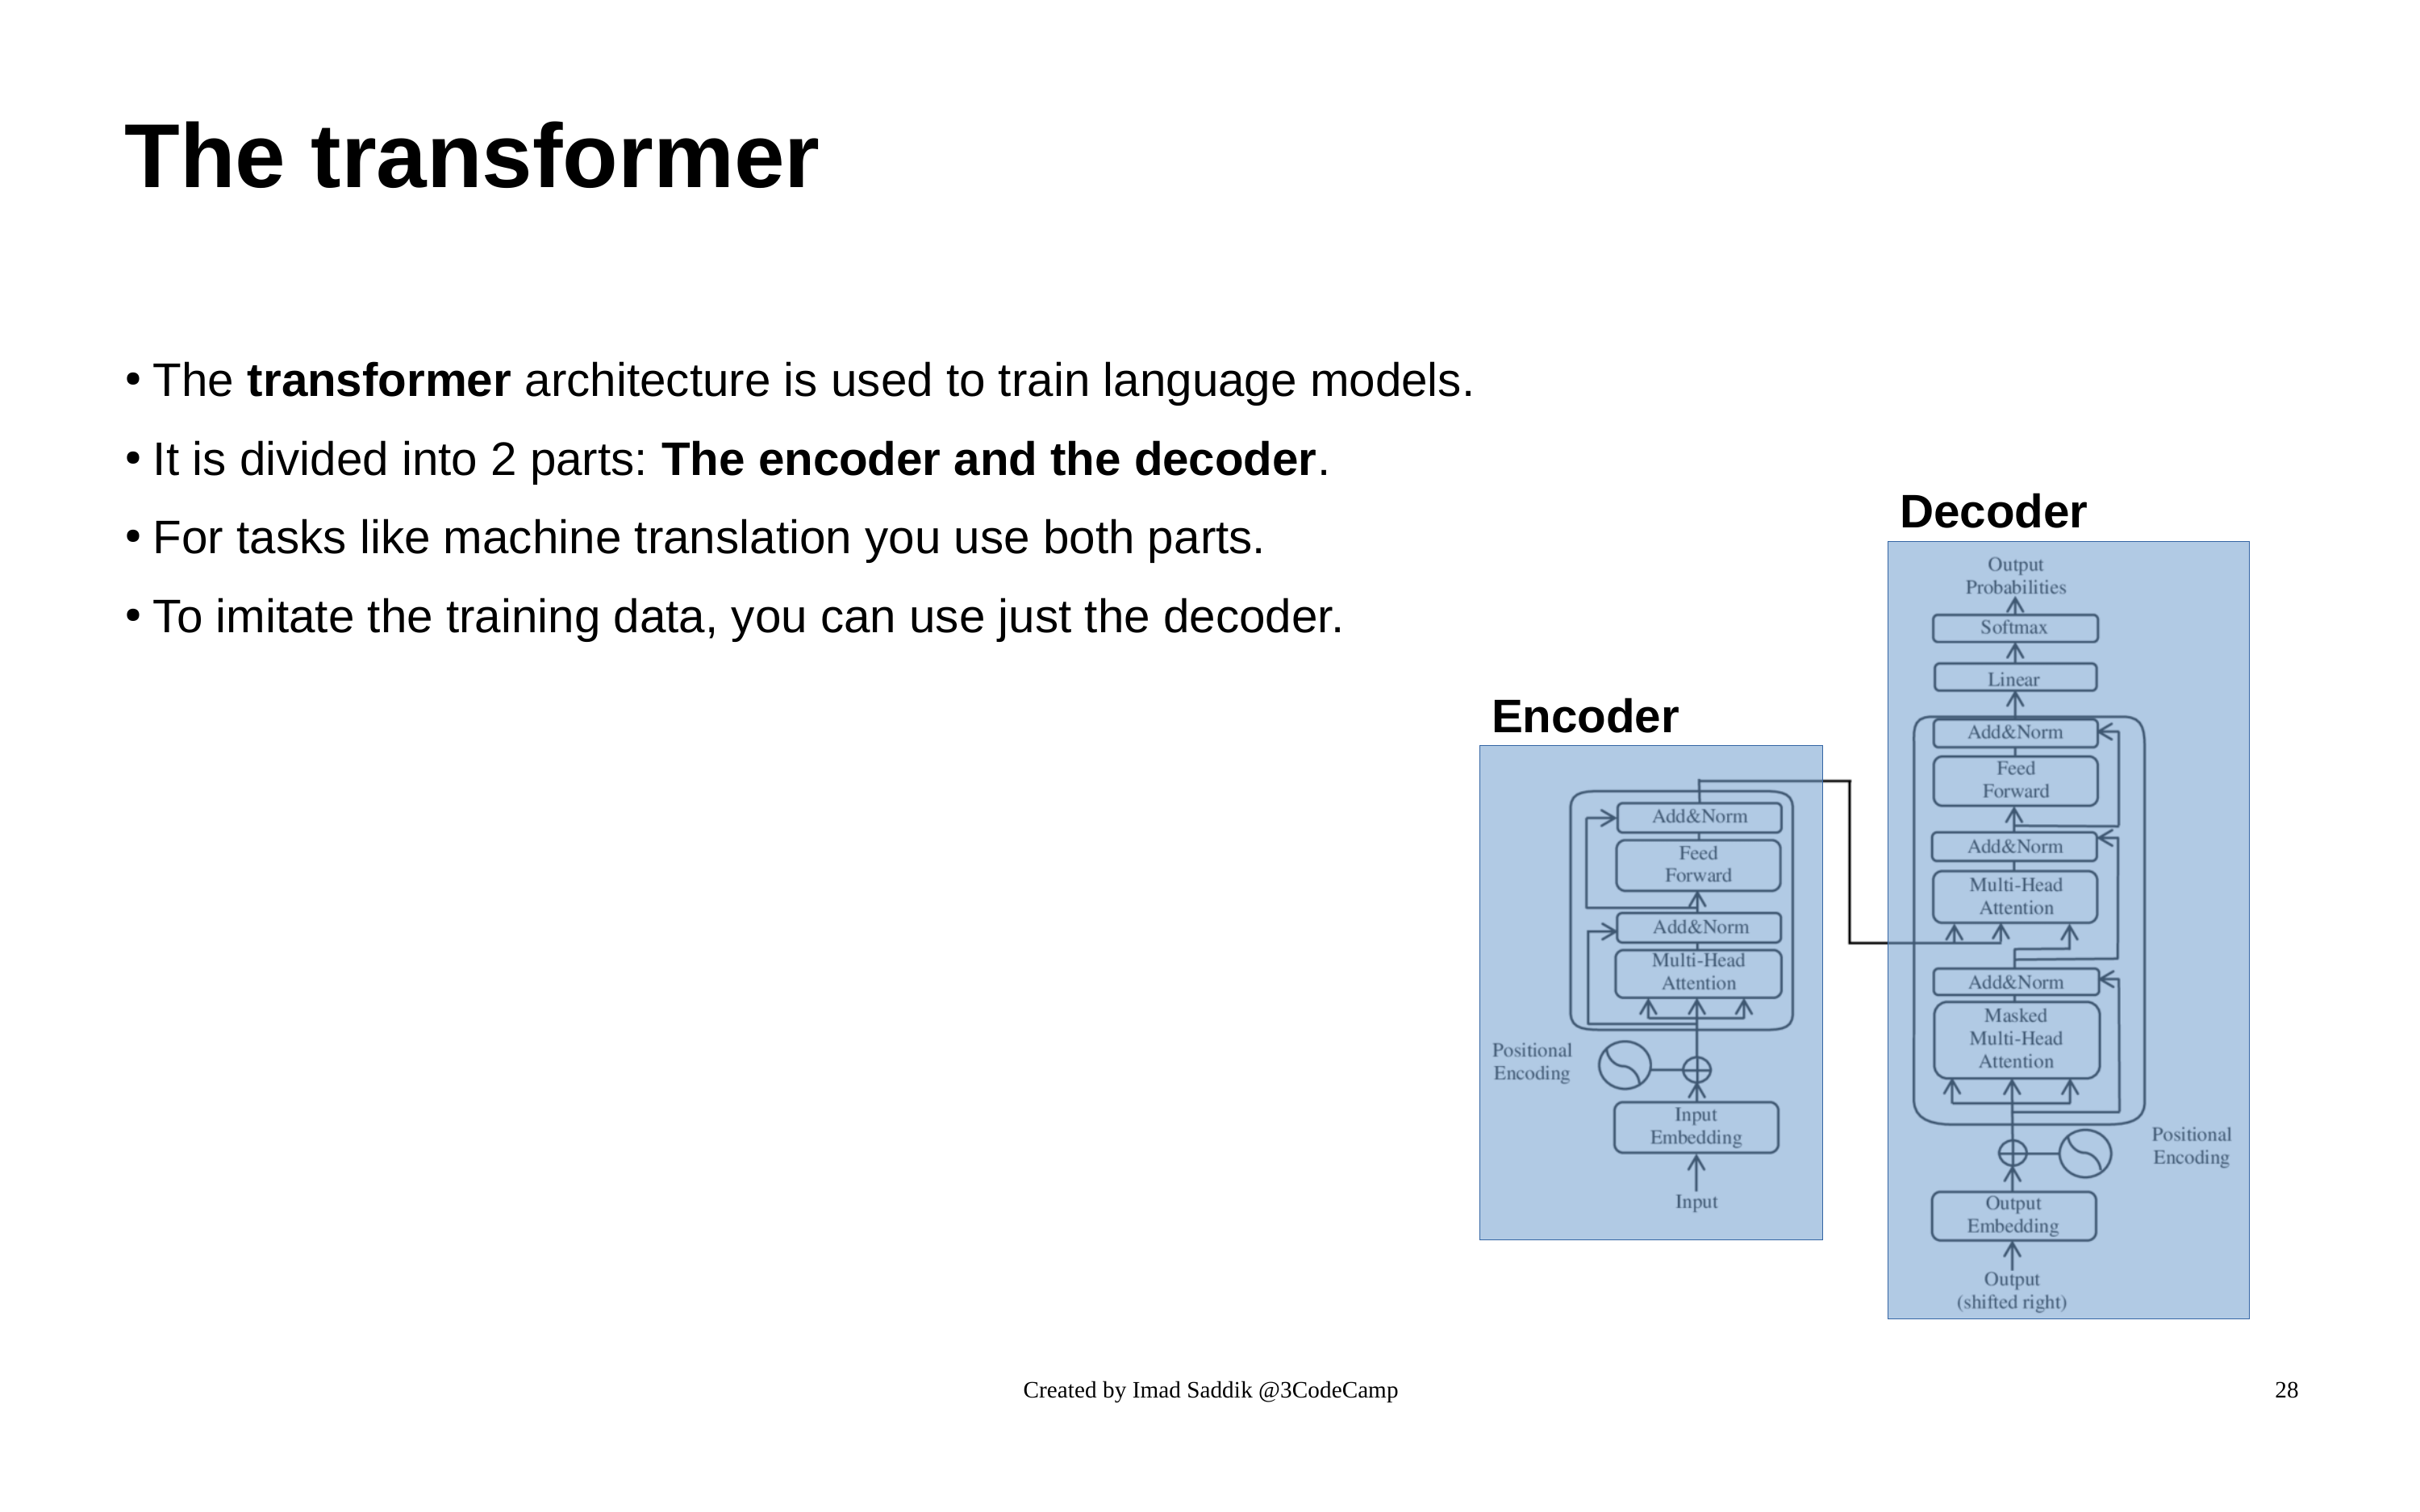

The transformer
The transformer architecture is used to train language models.
It is divided into 2 parts: The encoder and the decoder.
For tasks like machine translation you use both parts.
To imitate the training data, you can use just the decoder.
Decoder
Encoder
Created by Imad Saddik @3CodeCamp
28